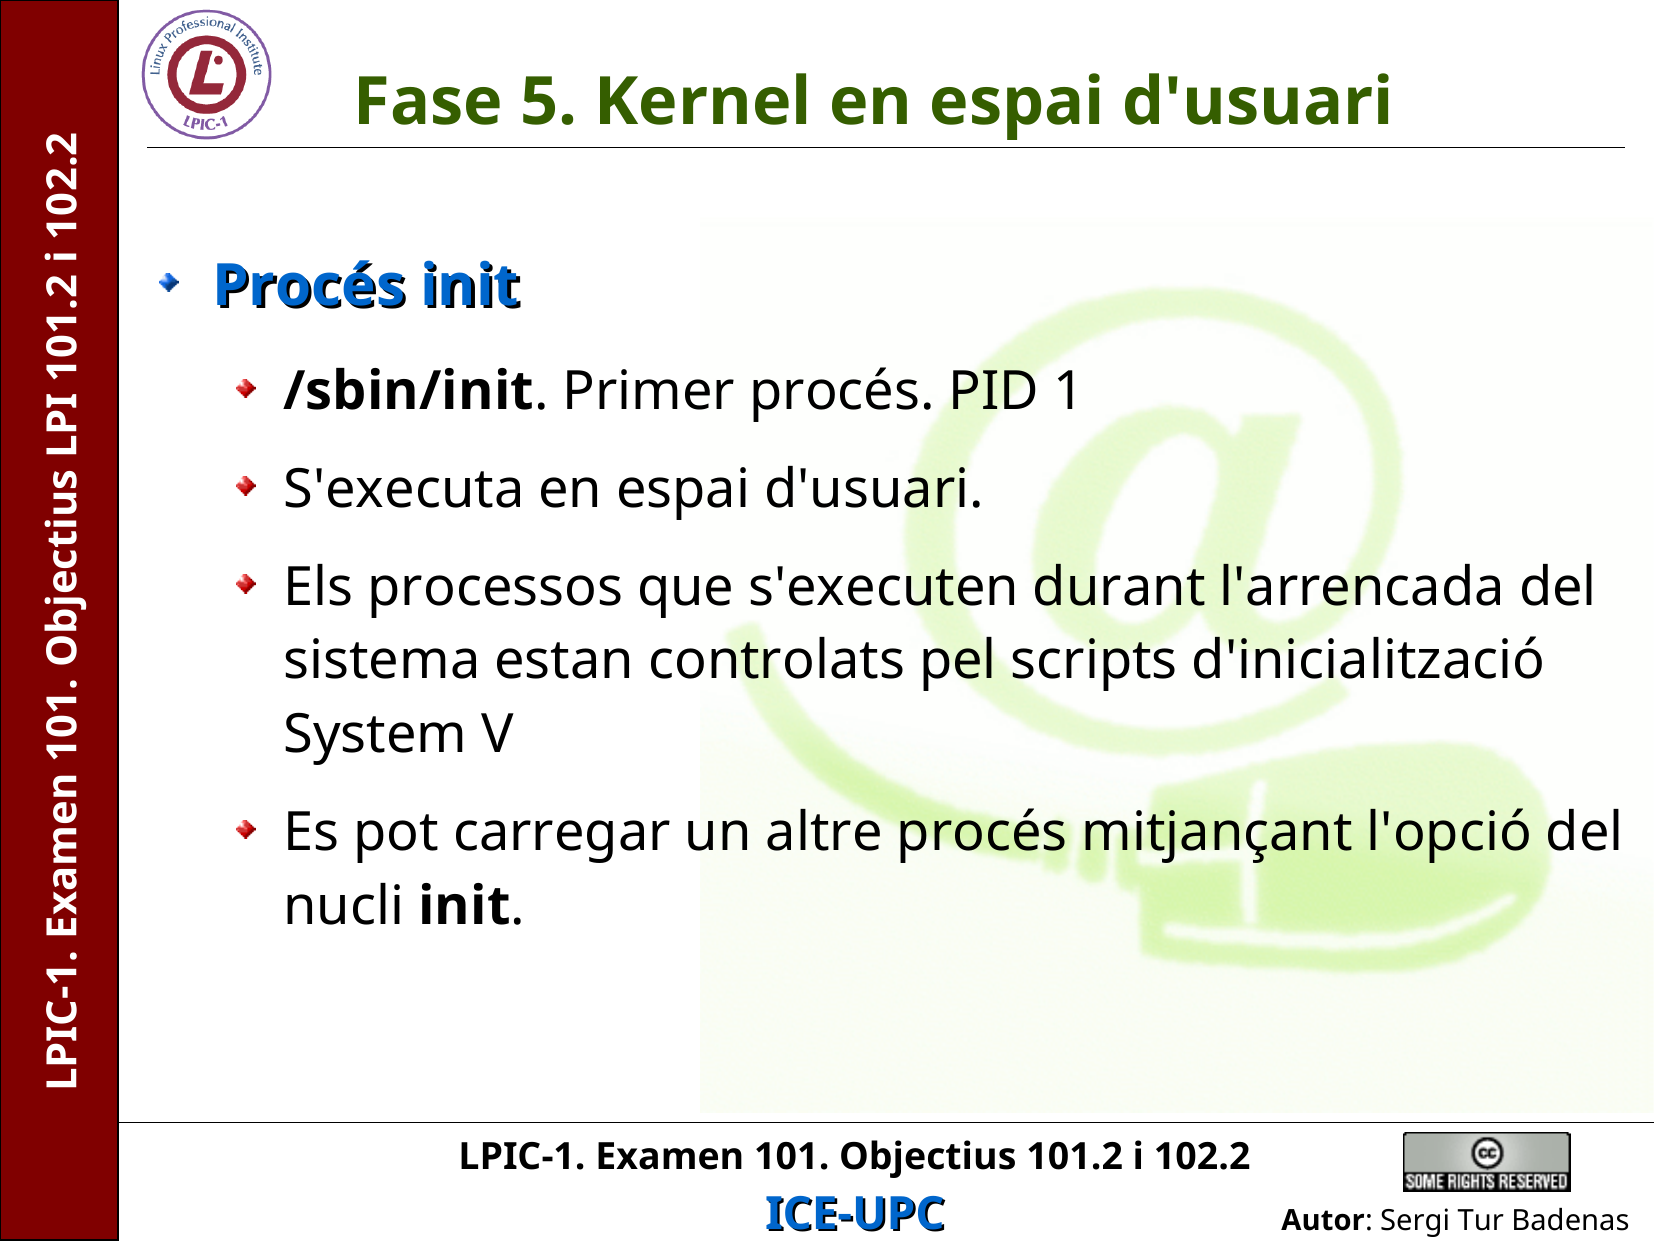

# Fase 5. Kernel en espai d'usuari
Procés init
/sbin/init. Primer procés. PID 1
S'executa en espai d'usuari.
Els processos que s'executen durant l'arrencada del sistema estan controlats pel scripts d'inicialització System V
Es pot carregar un altre procés mitjançant l'opció del nucli init.